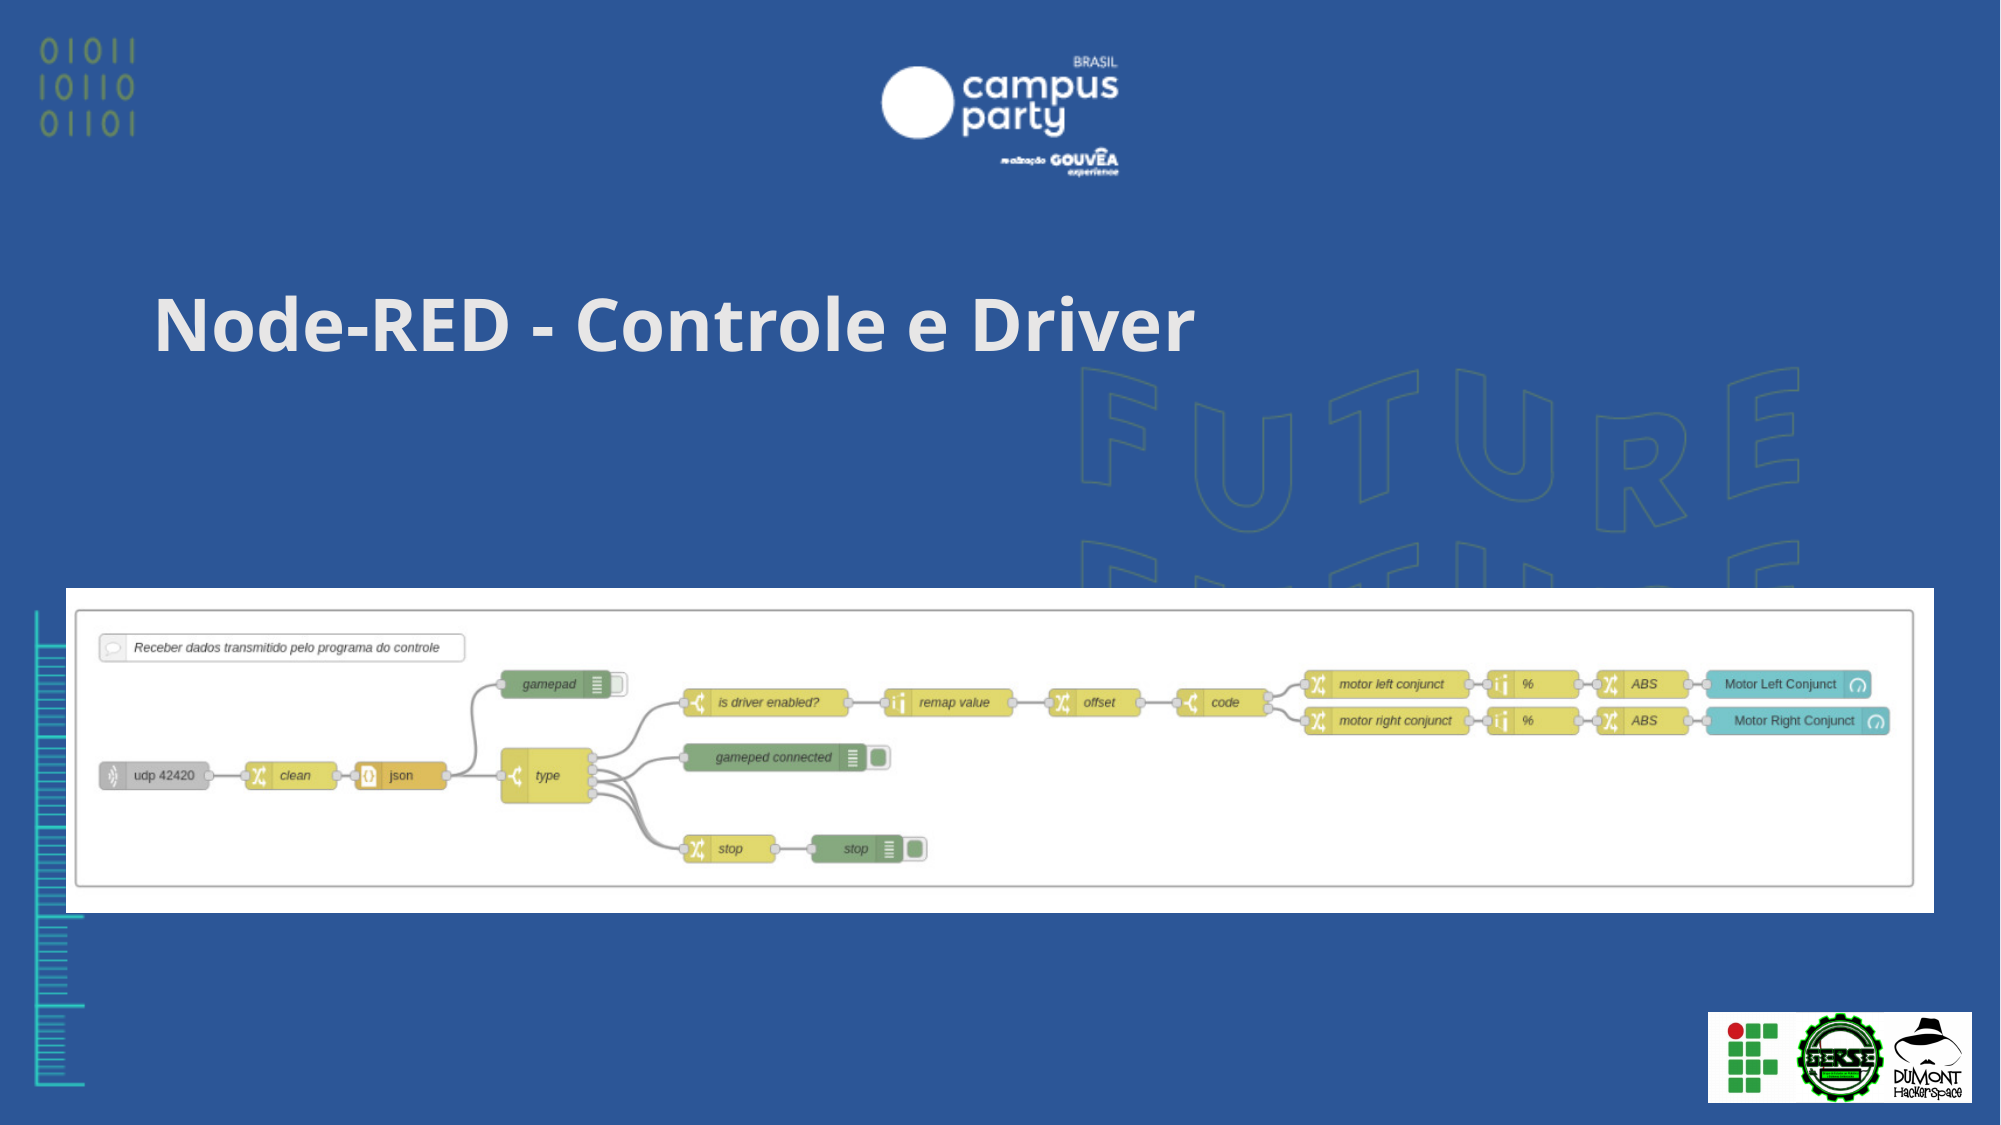

# Node-RED - Controle e Driver
3
1
2